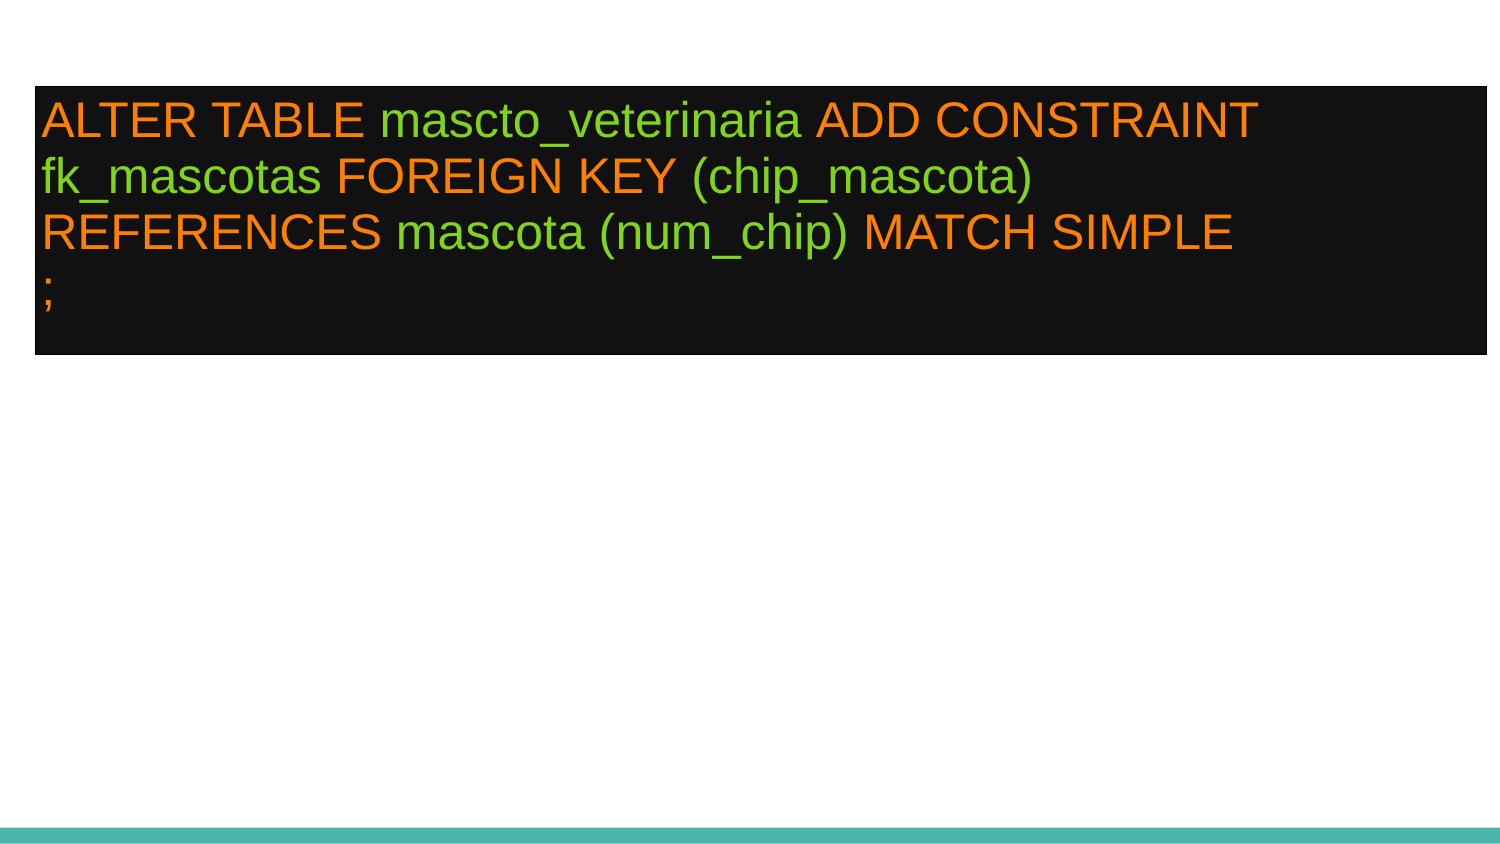

| ALTER TABLE mascto\_veterinaria ADD CONSTRAINT fk\_mascotas FOREIGN KEY (chip\_mascota) REFERENCES mascota (num\_chip) MATCH SIMPLE ; |
| --- |